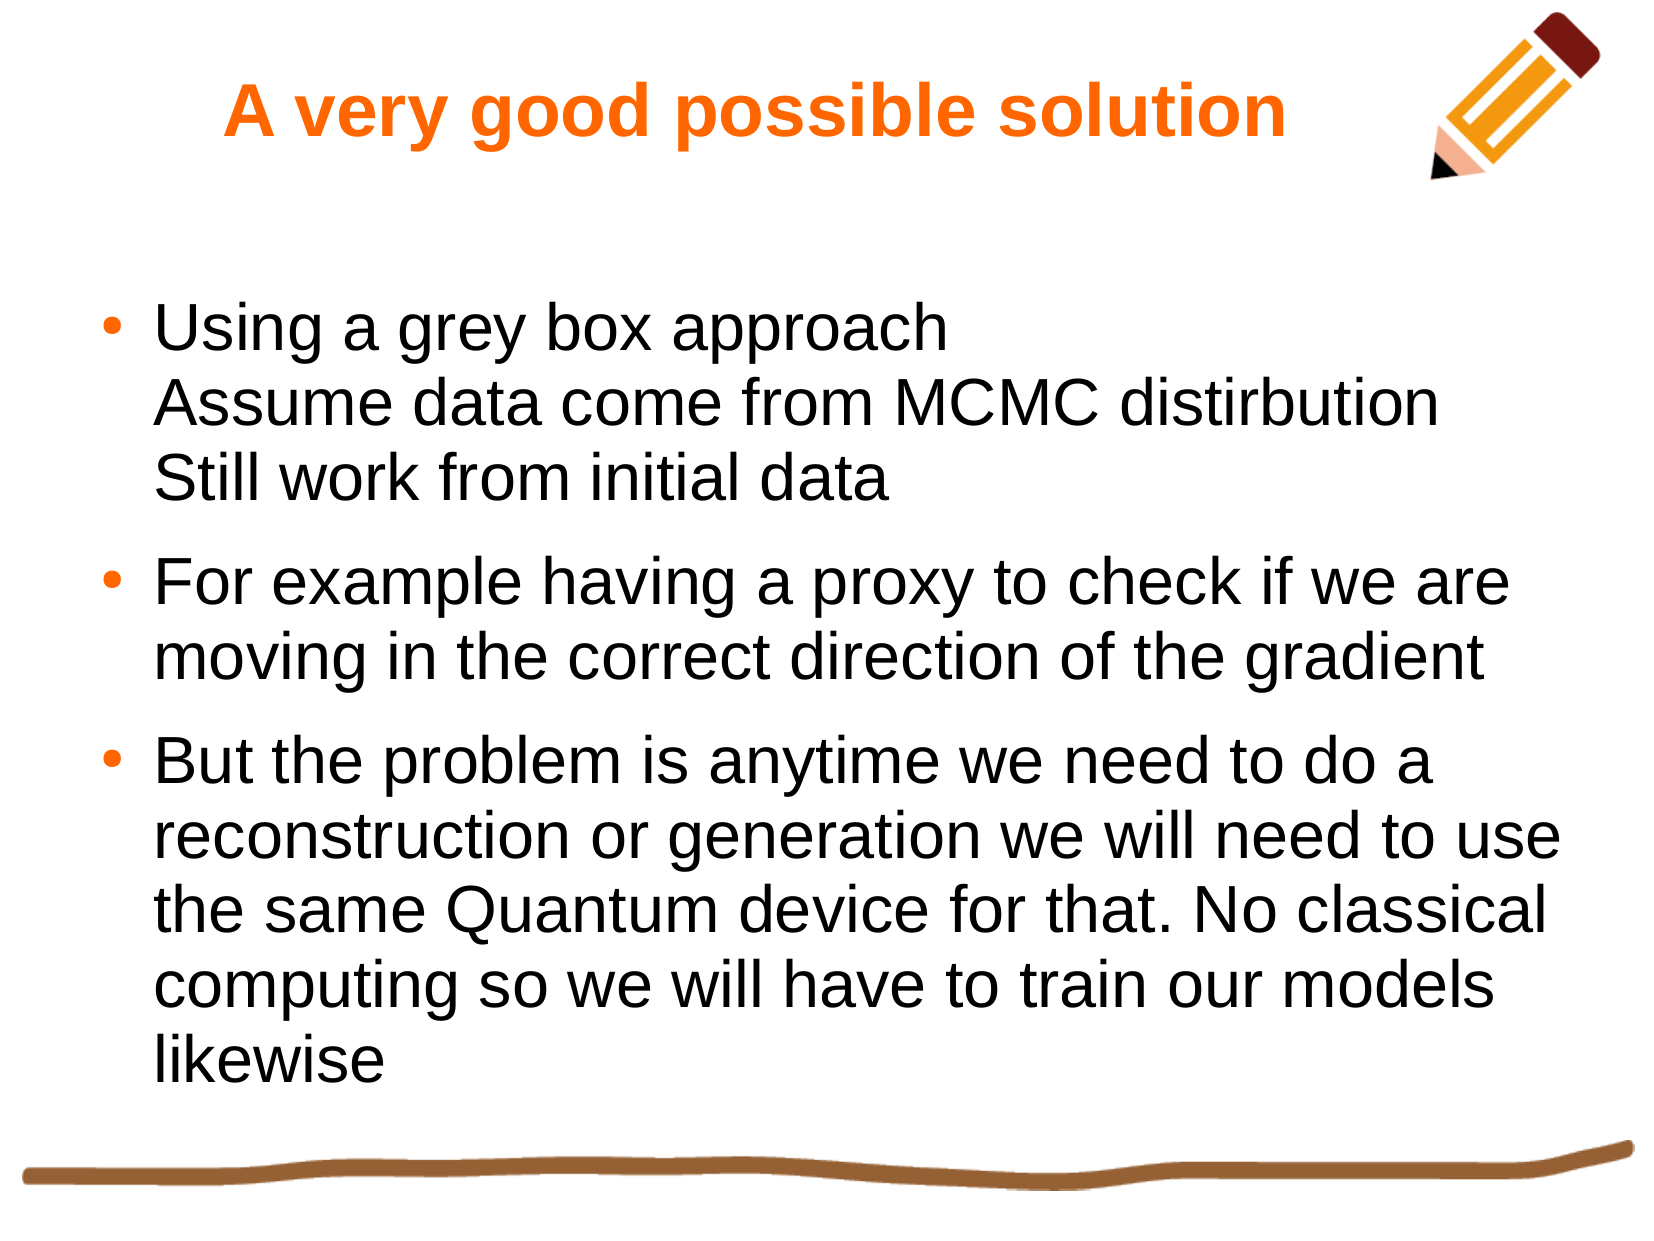

# A very good possible solution
Using a grey box approach
Assume data come from MCMC distirbution
Still work from initial data
For example having a proxy to check if we are moving in the correct direction of the gradient
But the problem is anytime we need to do a reconstruction or generation we will need to use the same Quantum device for that. No classical computing so we will have to train our models likewise